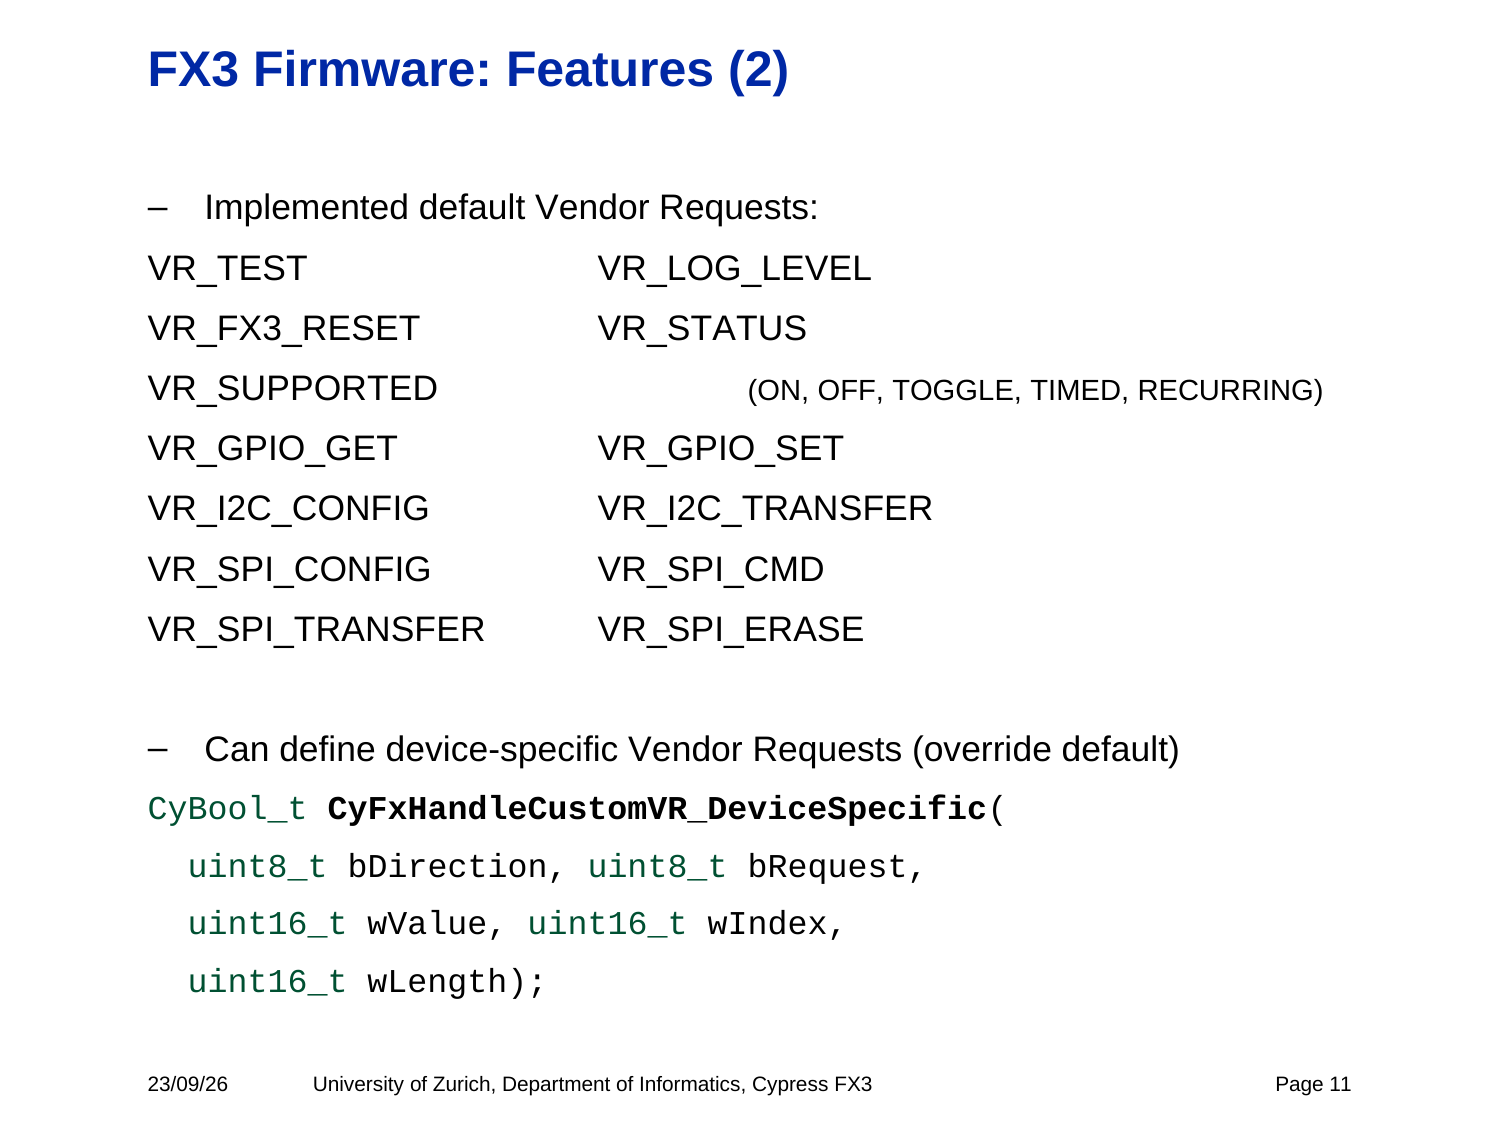

# FX3 Firmware: Features (2)
Implemented default Vendor Requests:
VR_TEST		VR_LOG_LEVEL
VR_FX3_RESET		VR_STATUS
VR_SUPPORTED			(ON, OFF, TOGGLE, TIMED, RECURRING)
VR_GPIO_GET		VR_GPIO_SET
VR_I2C_CONFIG		VR_I2C_TRANSFER
VR_SPI_CONFIG		VR_SPI_CMD
VR_SPI_TRANSFER	VR_SPI_ERASE
Can define device-specific Vendor Requests (override default)
CyBool_t CyFxHandleCustomVR_DeviceSpecific(
 uint8_t bDirection, uint8_t bRequest,
 uint16_t wValue, uint16_t wIndex,
 uint16_t wLength);
University of Zurich, Department of Informatics, Cypress FX3
11